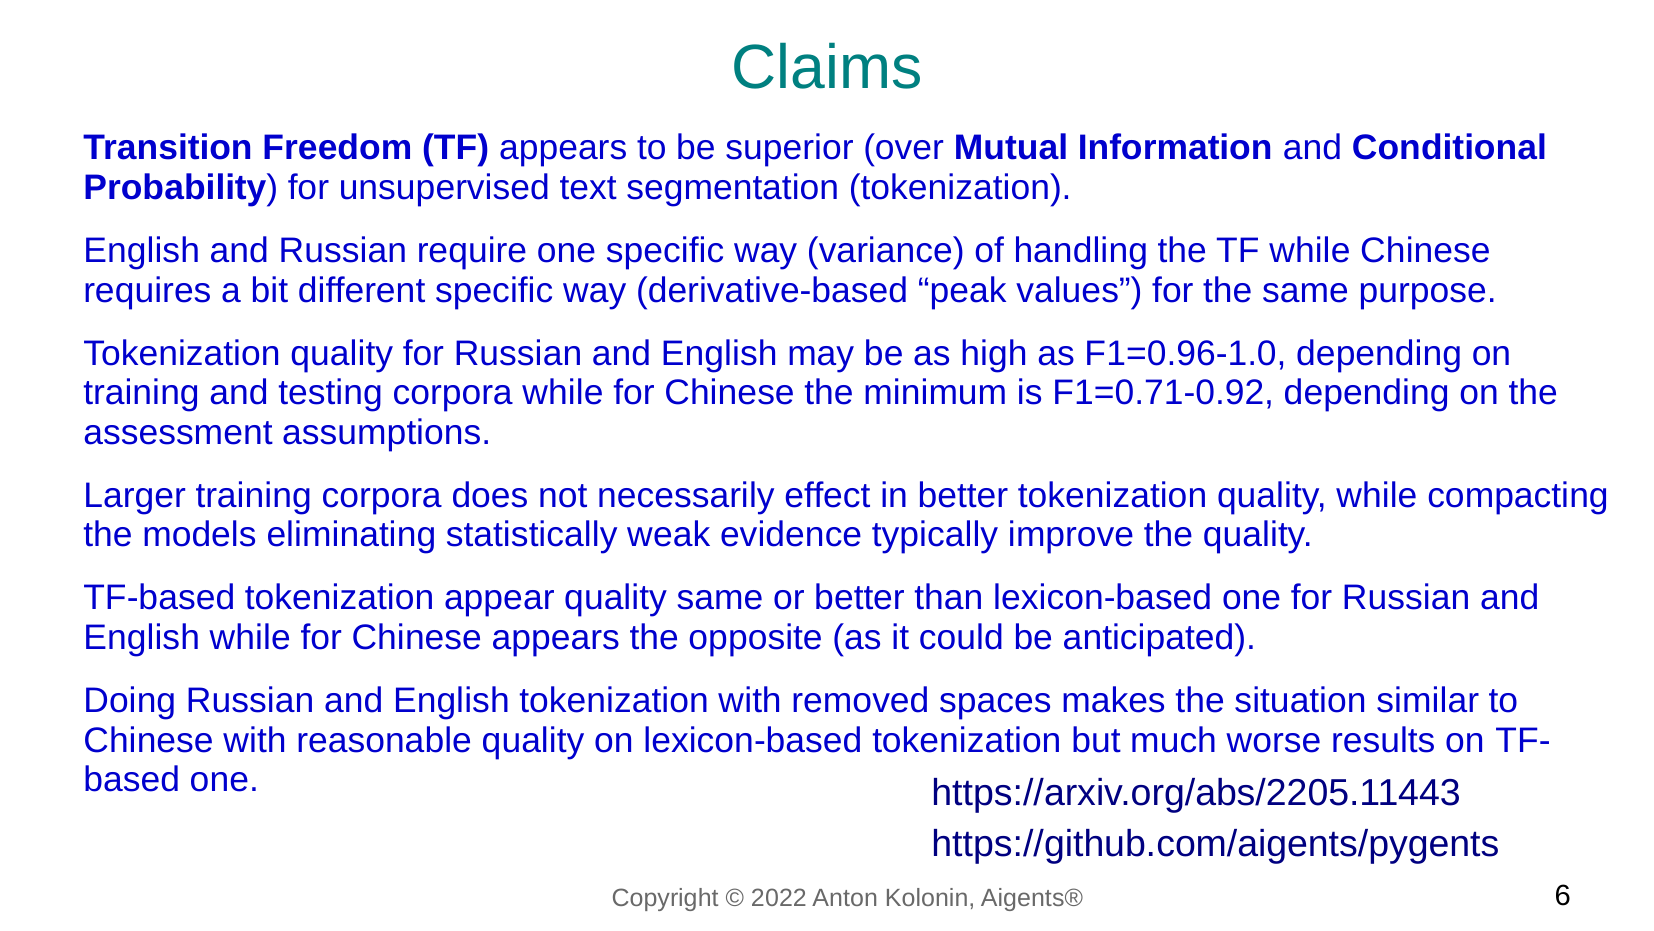

Claims
Transition Freedom (TF) appears to be superior (over Mutual Information and Conditional Probability) for unsupervised text segmentation (tokenization).
English and Russian require one specific way (variance) of handling the TF while Chinese requires a bit different specific way (derivative-based “peak values”) for the same purpose.
Tokenization quality for Russian and English may be as high as F1=0.96-1.0, depending on training and testing corpora while for Chinese the minimum is F1=0.71-0.92, depending on the assessment assumptions.
Larger training corpora does not necessarily effect in better tokenization quality, while compacting the models eliminating statistically weak evidence typically improve the quality.
TF-based tokenization appear quality same or better than lexicon-based one for Russian and English while for Chinese appears the opposite (as it could be anticipated).
Doing Russian and English tokenization with removed spaces makes the situation similar to Chinese with reasonable quality on lexicon-based tokenization but much worse results on TF-based one.
https://arxiv.org/abs/2205.11443
https://github.com/aigents/pygents
Copyright © 2022 Anton Kolonin, Aigents®
6